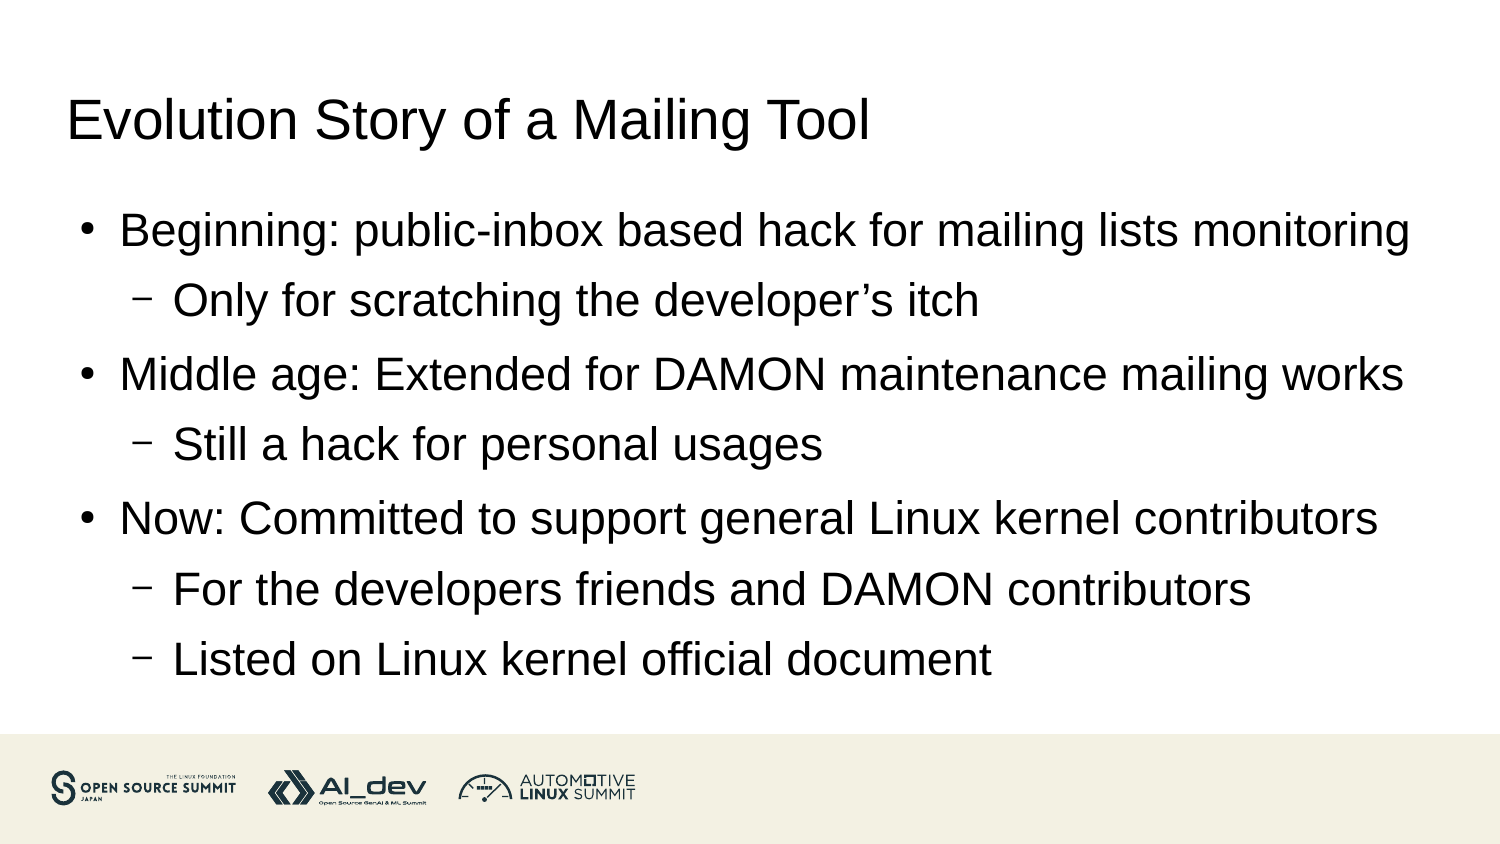

# Evolution Story of a Mailing Tool
Beginning: public-inbox based hack for mailing lists monitoring
Only for scratching the developer’s itch
Middle age: Extended for DAMON maintenance mailing works
Still a hack for personal usages
Now: Committed to support general Linux kernel contributors
For the developers friends and DAMON contributors
Listed on Linux kernel official document